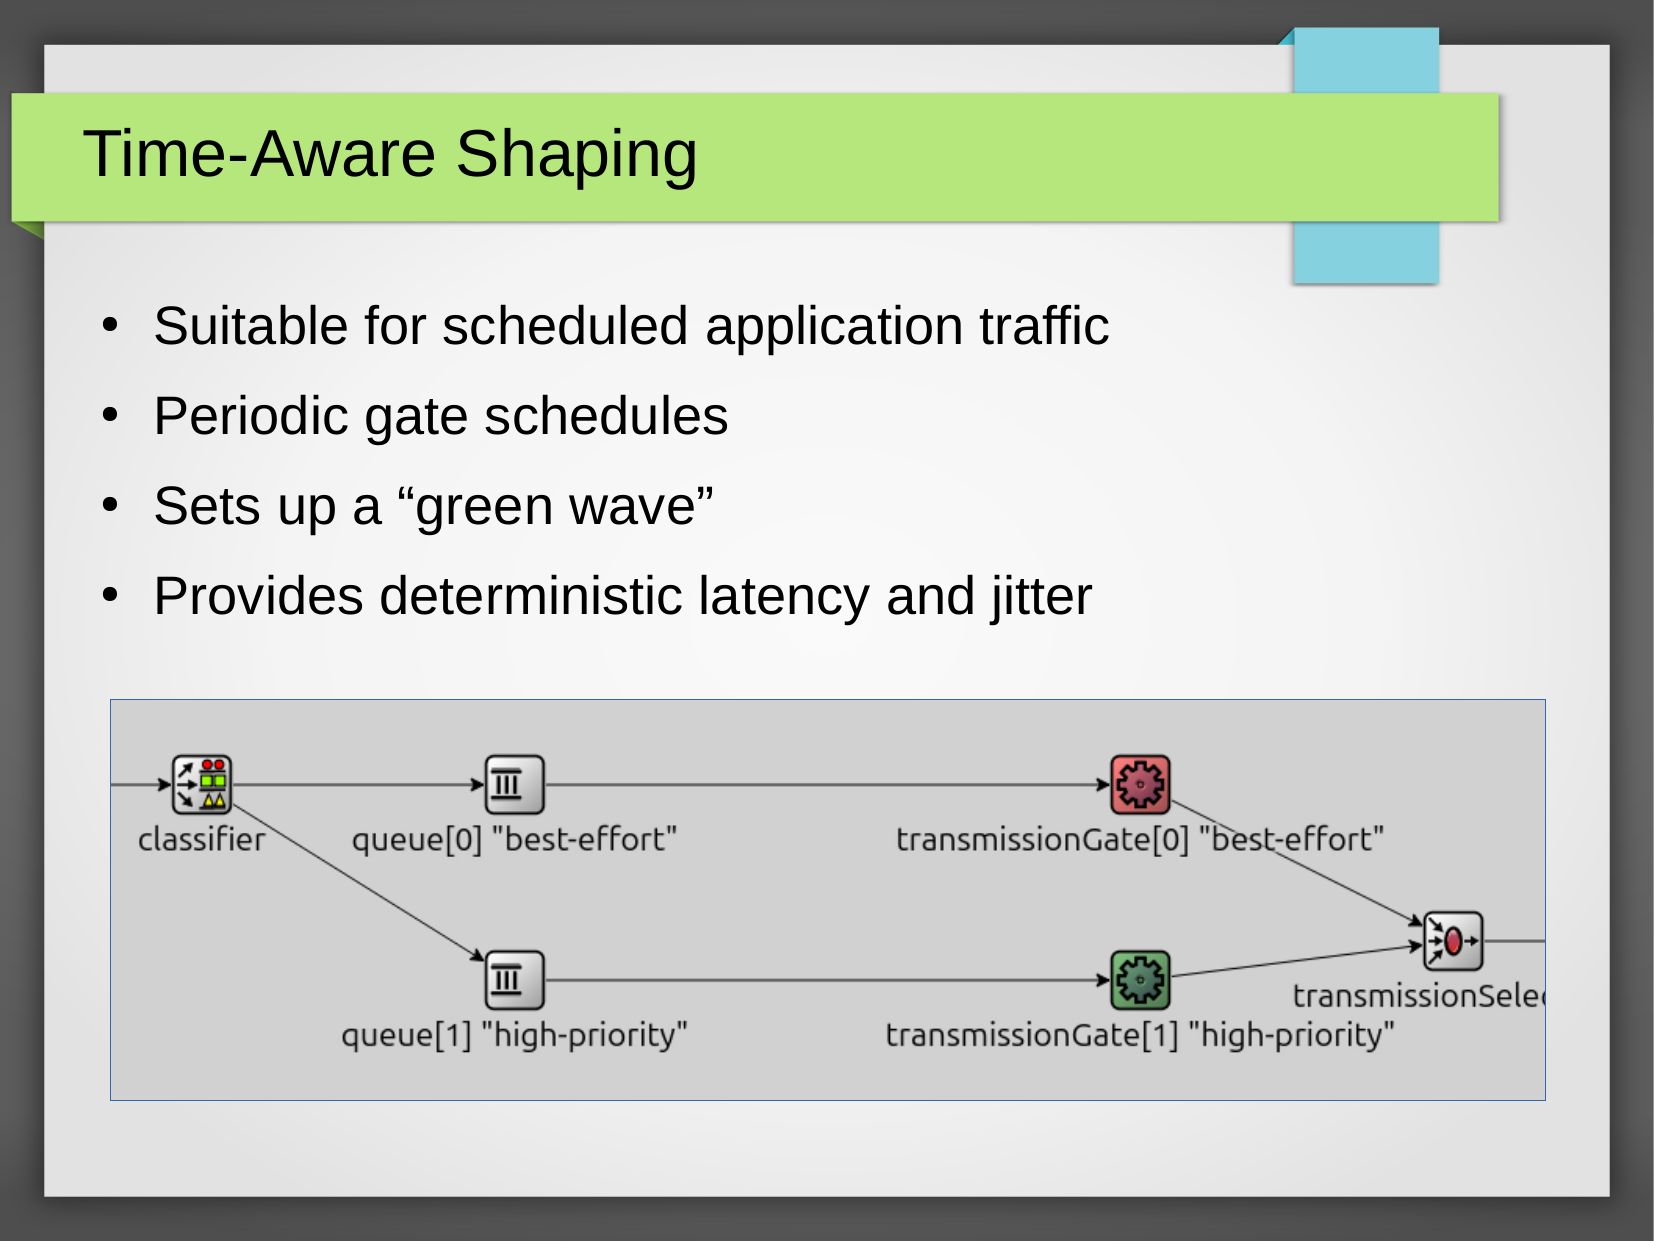

# Time-Aware Shaping
Suitable for scheduled application traffic
Periodic gate schedules
Sets up a “green wave”
Provides deterministic latency and jitter